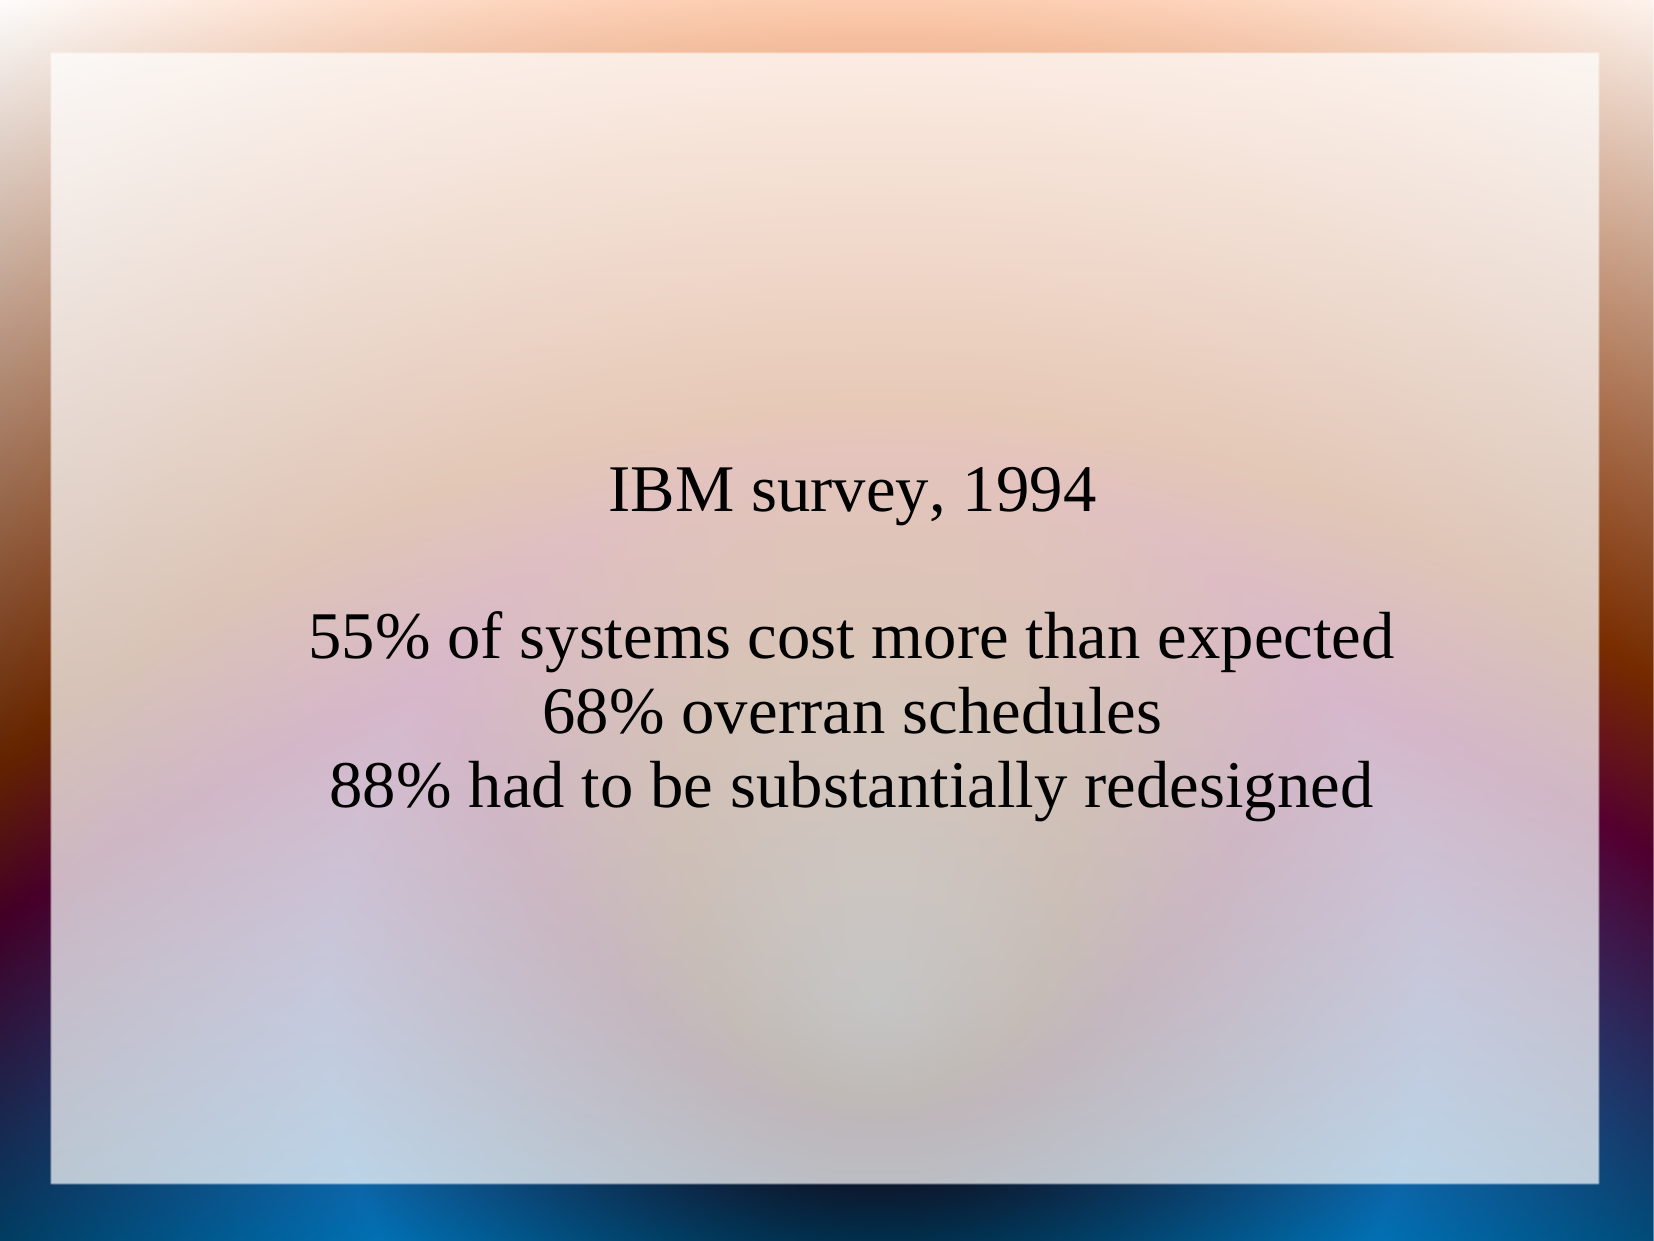

# IBM survey, 1994
55% of systems cost more than expected
68% overran schedules
88% had to be substantially redesigned